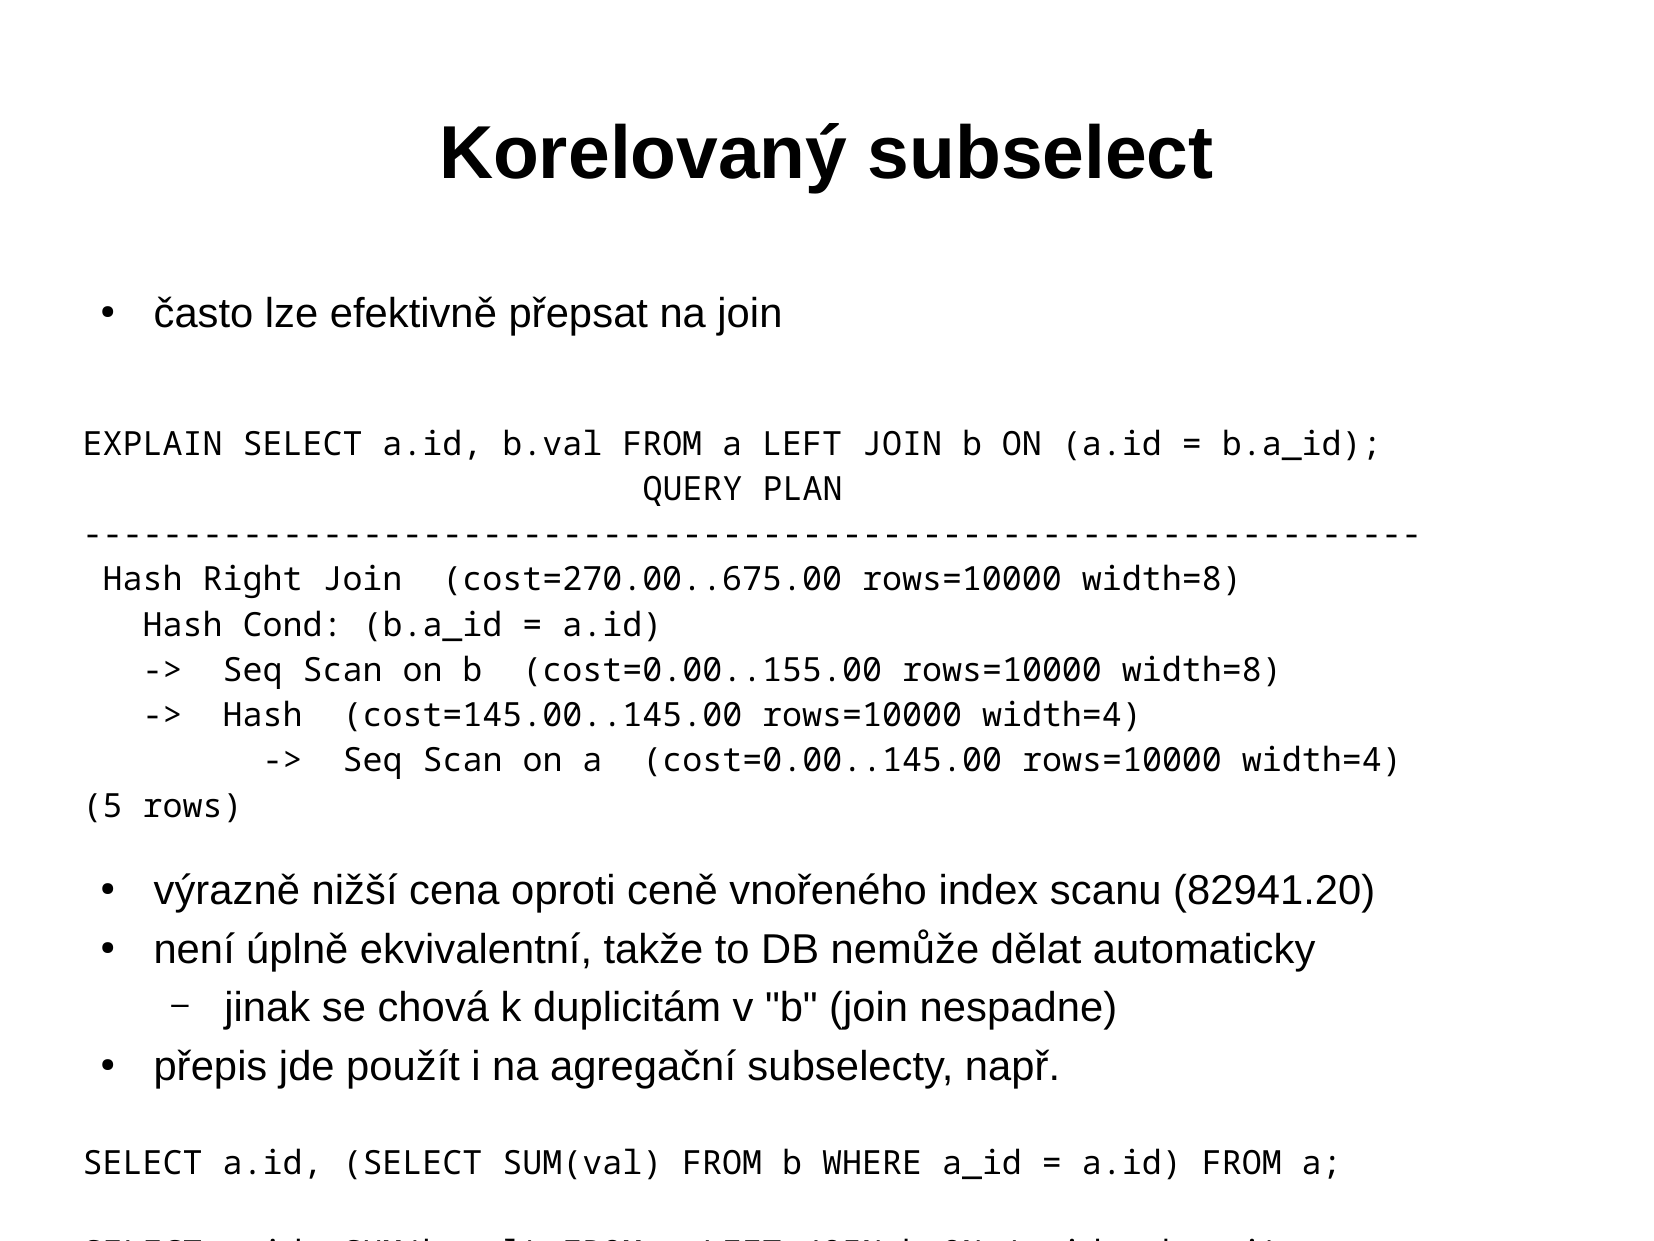

# Korelovaný subselect
často lze efektivně přepsat na join
EXPLAIN SELECT a.id, b.val FROM a LEFT JOIN b ON (a.id = b.a_id);
 QUERY PLAN
-------------------------------------------------------------------
 Hash Right Join (cost=270.00..675.00 rows=10000 width=8)
 Hash Cond: (b.a_id = a.id)
 -> Seq Scan on b (cost=0.00..155.00 rows=10000 width=8)
 -> Hash (cost=145.00..145.00 rows=10000 width=4)
 -> Seq Scan on a (cost=0.00..145.00 rows=10000 width=4)
(5 rows)
výrazně nižší cena oproti ceně vnořeného index scanu (82941.20)
není úplně ekvivalentní, takže to DB nemůže dělat automaticky
jinak se chová k duplicitám v "b" (join nespadne)
přepis jde použít i na agregační subselecty, např.
SELECT a.id, (SELECT SUM(val) FROM b WHERE a_id = a.id) FROM a;
SELECT a.id, SUM(b.val) FROM a LEFT JOIN b ON (a.id = b.a_i)
 GROUP BY a.id;